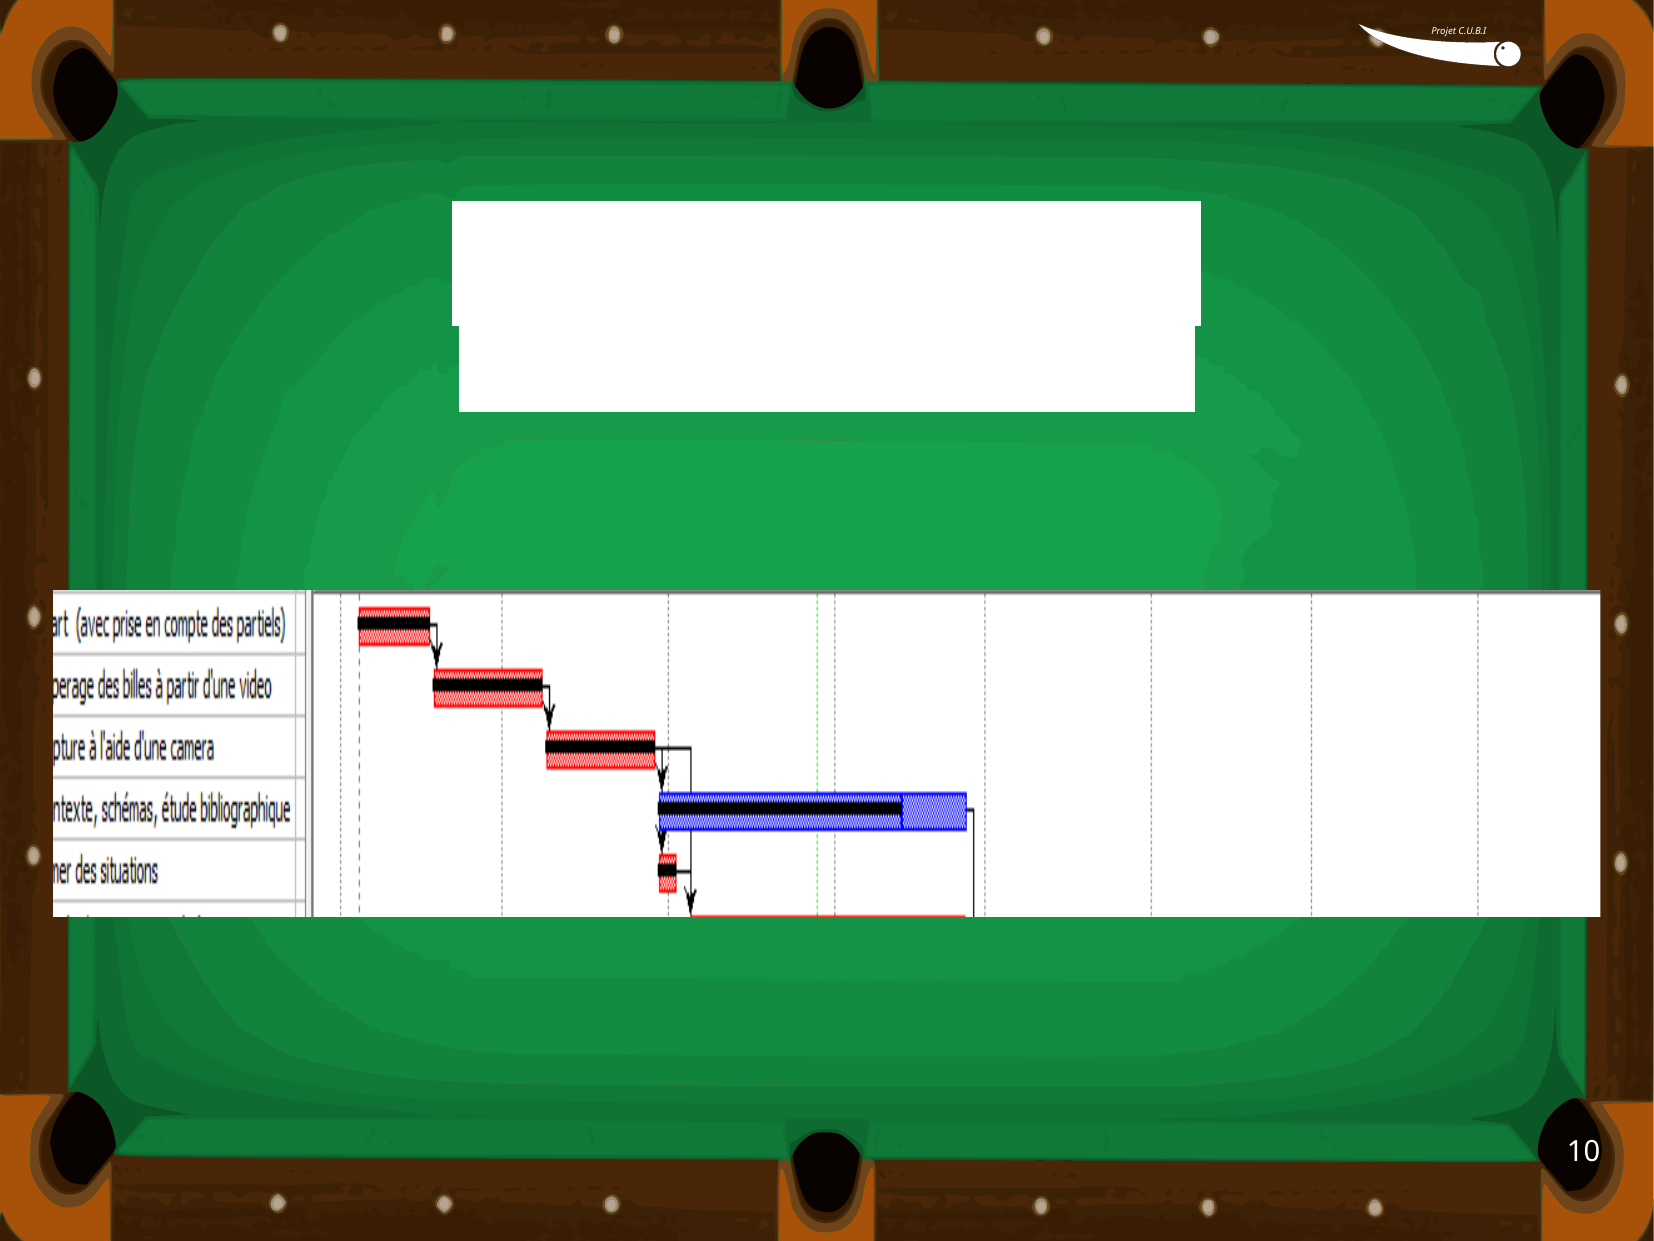

# Gestion du projet Planification du projet (1)
10